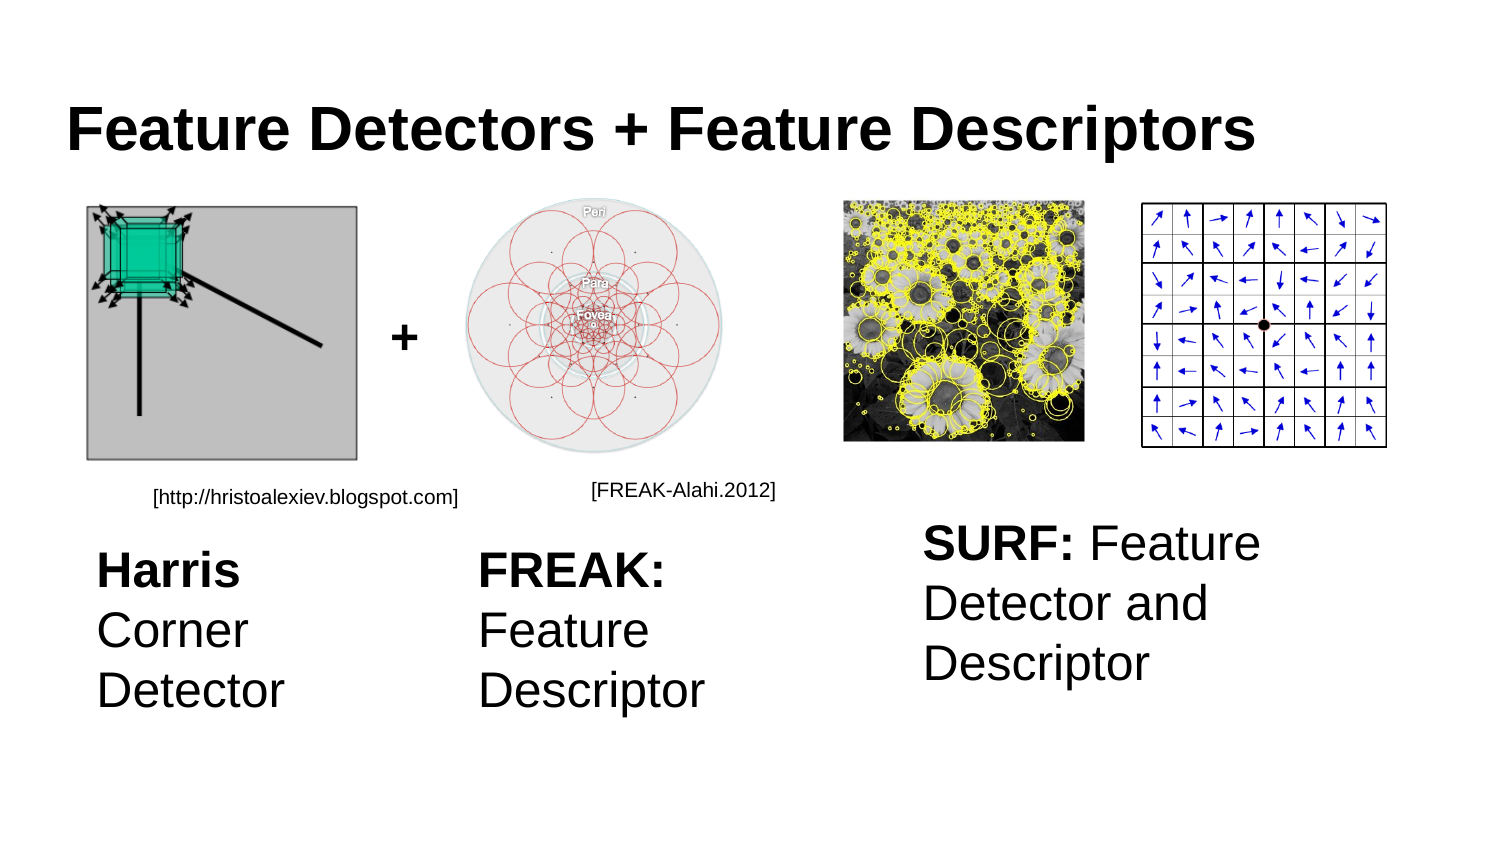

# Feature Detectors + Feature Descriptors
+
[FREAK-Alahi.2012]
[http://hristoalexiev.blogspot.com]
SURF: Feature Detector and Descriptor
Harris
Corner Detector
FREAK:
Feature Descriptor